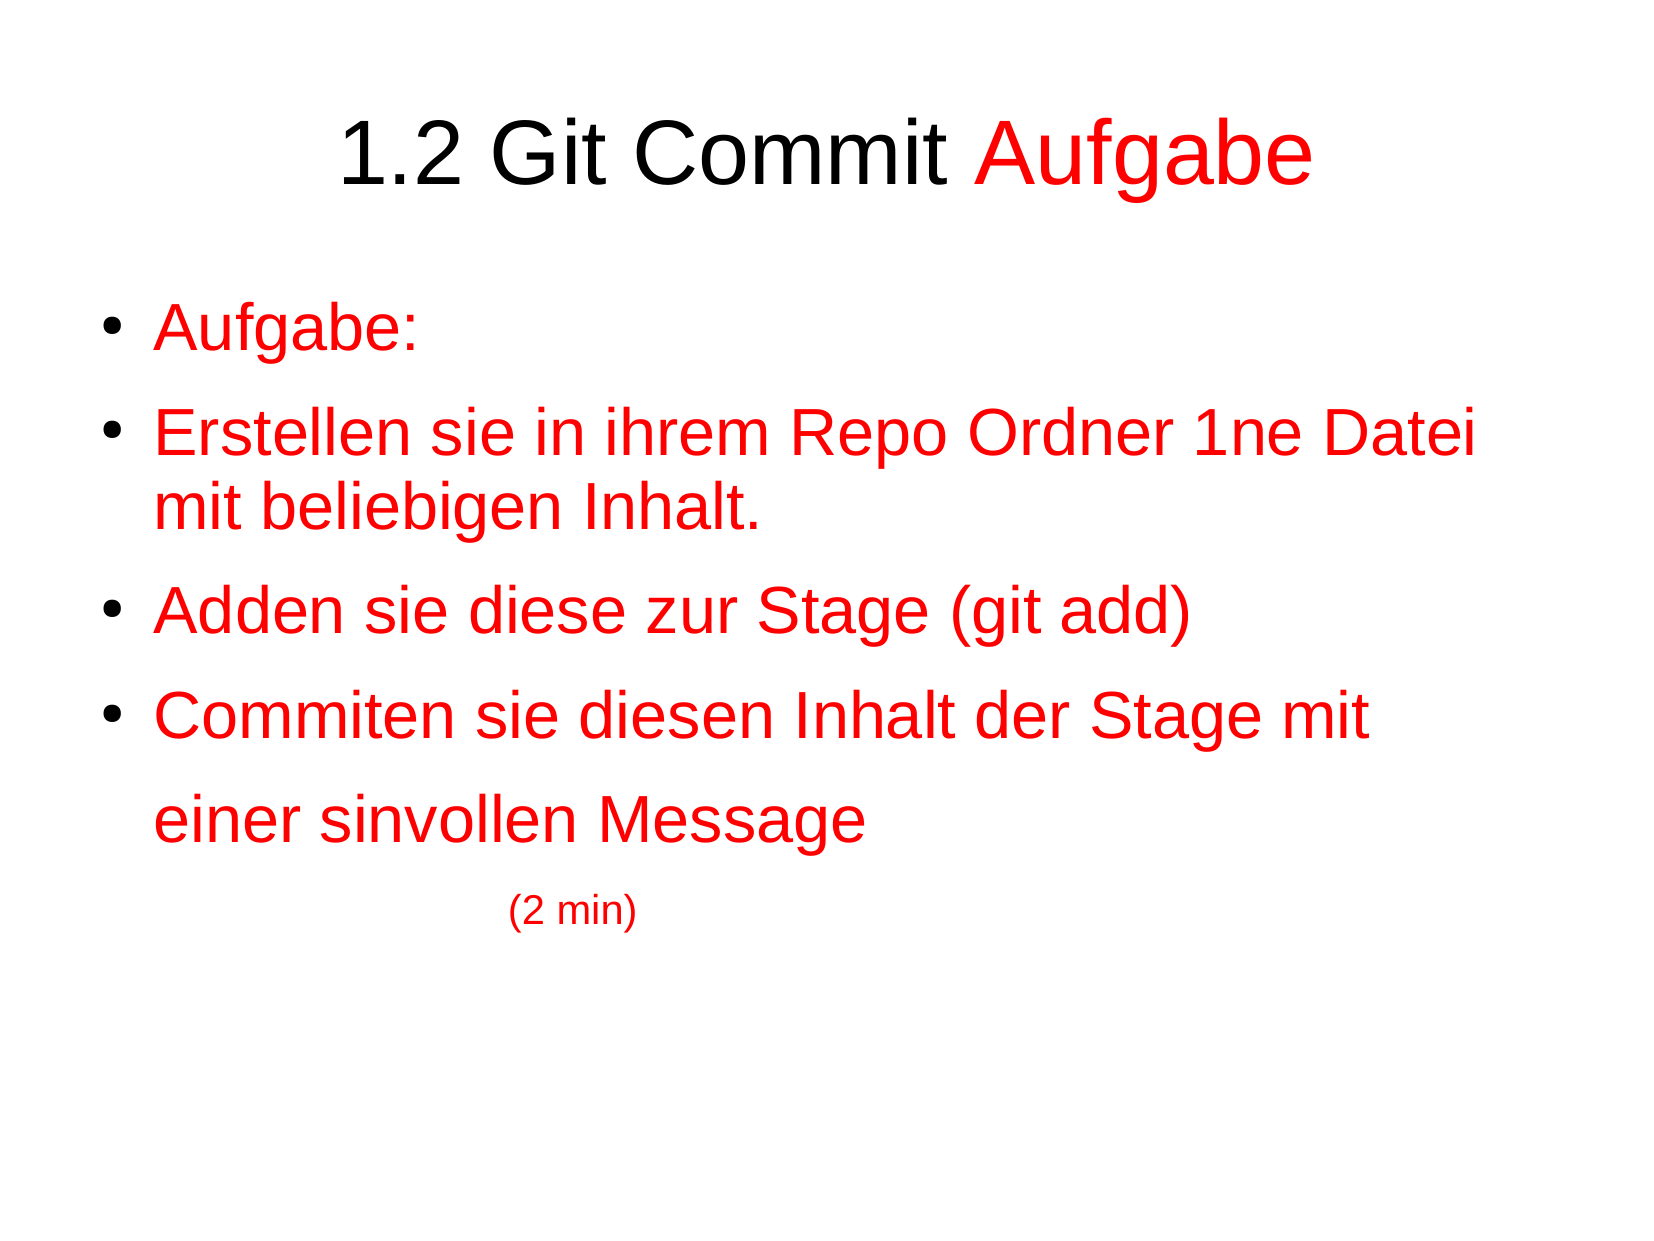

# 1.2 Git Commit Aufgabe
Aufgabe:
Erstellen sie in ihrem Repo Ordner 1ne Datei mit beliebigen Inhalt.
Adden sie diese zur Stage (git add)
Commiten sie diesen Inhalt der Stage mit
einer sinvollen Message
(2 min)